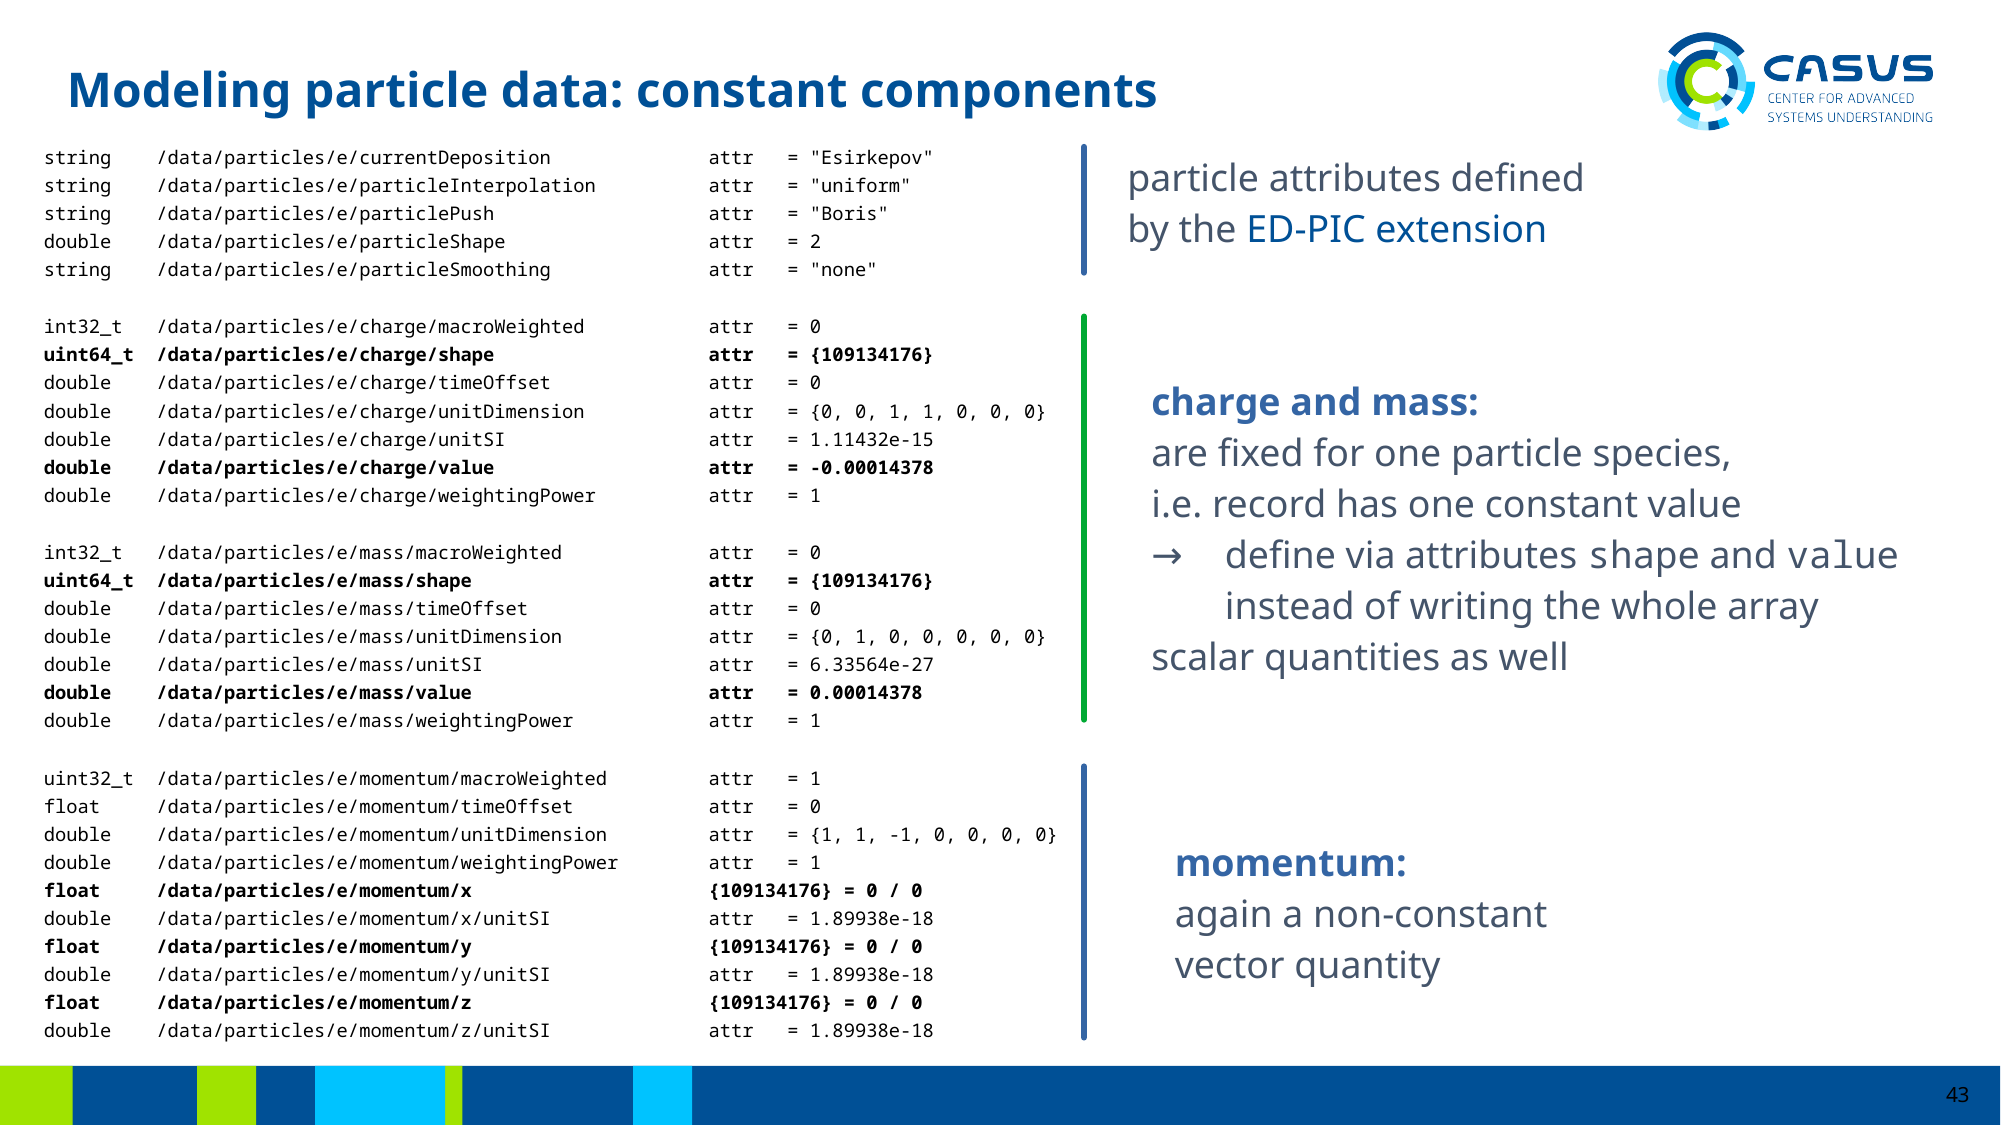

Modeling particle data: constant components
# string /data/particles/e/currentDeposition attr = "Esirkepov" string /data/particles/e/particleInterpolation attr = "uniform" string /data/particles/e/particlePush attr = "Boris" double /data/particles/e/particleShape attr = 2 string /data/particles/e/particleSmoothing attr = "none"
int32_t /data/particles/e/charge/macroWeighted attr = 0
uint64_t /data/particles/e/charge/shape attr = {109134176}
double /data/particles/e/charge/timeOffset attr = 0
double /data/particles/e/charge/unitDimension attr = {0, 0, 1, 1, 0, 0, 0}
double /data/particles/e/charge/unitSI attr = 1.11432e-15
double /data/particles/e/charge/value attr = -0.00014378
double /data/particles/e/charge/weightingPower attr = 1
int32_t /data/particles/e/mass/macroWeighted attr = 0
uint64_t /data/particles/e/mass/shape attr = {109134176}
double /data/particles/e/mass/timeOffset attr = 0
double /data/particles/e/mass/unitDimension attr = {0, 1, 0, 0, 0, 0, 0}
double /data/particles/e/mass/unitSI attr = 6.33564e-27
double /data/particles/e/mass/value attr = 0.00014378
double /data/particles/e/mass/weightingPower attr = 1
uint32_t /data/particles/e/momentum/macroWeighted attr = 1
float /data/particles/e/momentum/timeOffset attr = 0
double /data/particles/e/momentum/unitDimension attr = {1, 1, -1, 0, 0, 0, 0}
double /data/particles/e/momentum/weightingPower attr = 1
float /data/particles/e/momentum/x {109134176} = 0 / 0
double /data/particles/e/momentum/x/unitSI attr = 1.89938e-18
float /data/particles/e/momentum/y {109134176} = 0 / 0
double /data/particles/e/momentum/y/unitSI attr = 1.89938e-18
float /data/particles/e/momentum/z {109134176} = 0 / 0
double /data/particles/e/momentum/z/unitSI attr = 1.89938e-18
particle attributes defined
by the ED-PIC extension
charge and mass:
are fixed for one particle species,
i.e. record has one constant value
→ 	define via attributes shape and value
	instead of writing the whole array
scalar quantities as well
momentum:
again a non-constant
vector quantity
43